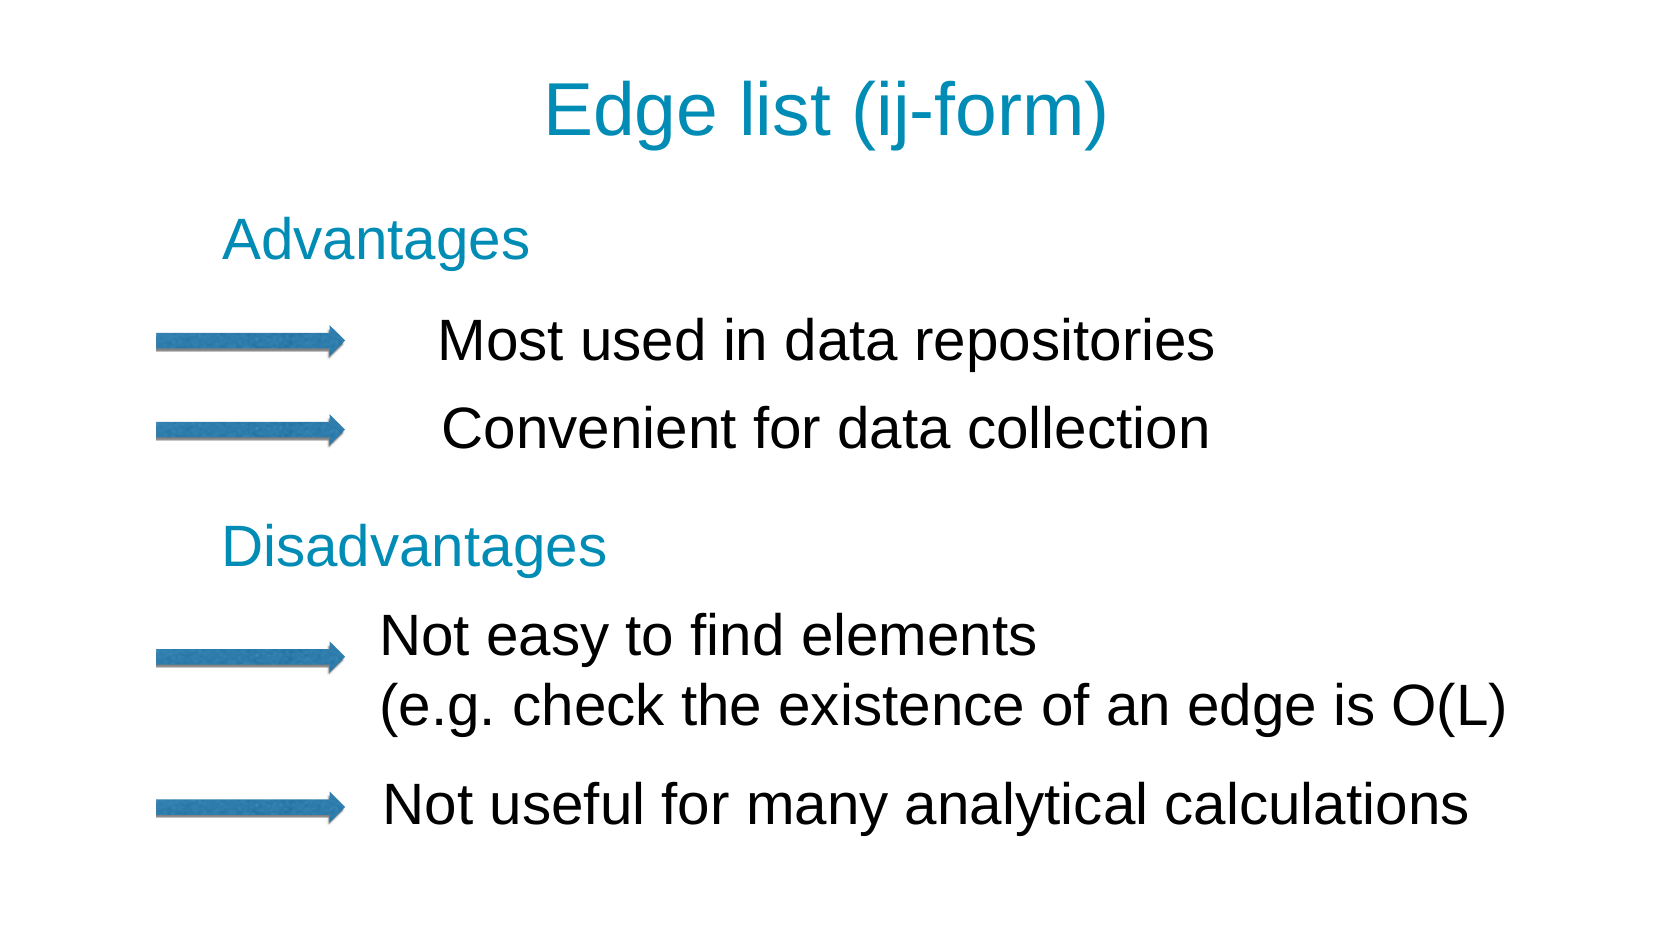

Edge list (ij-form)
Advantages
Most used in data repositories
Convenient for data collection
Disadvantages
Not easy to find elements
(e.g. check the existence of an edge is O(L)
Not useful for many analytical calculations